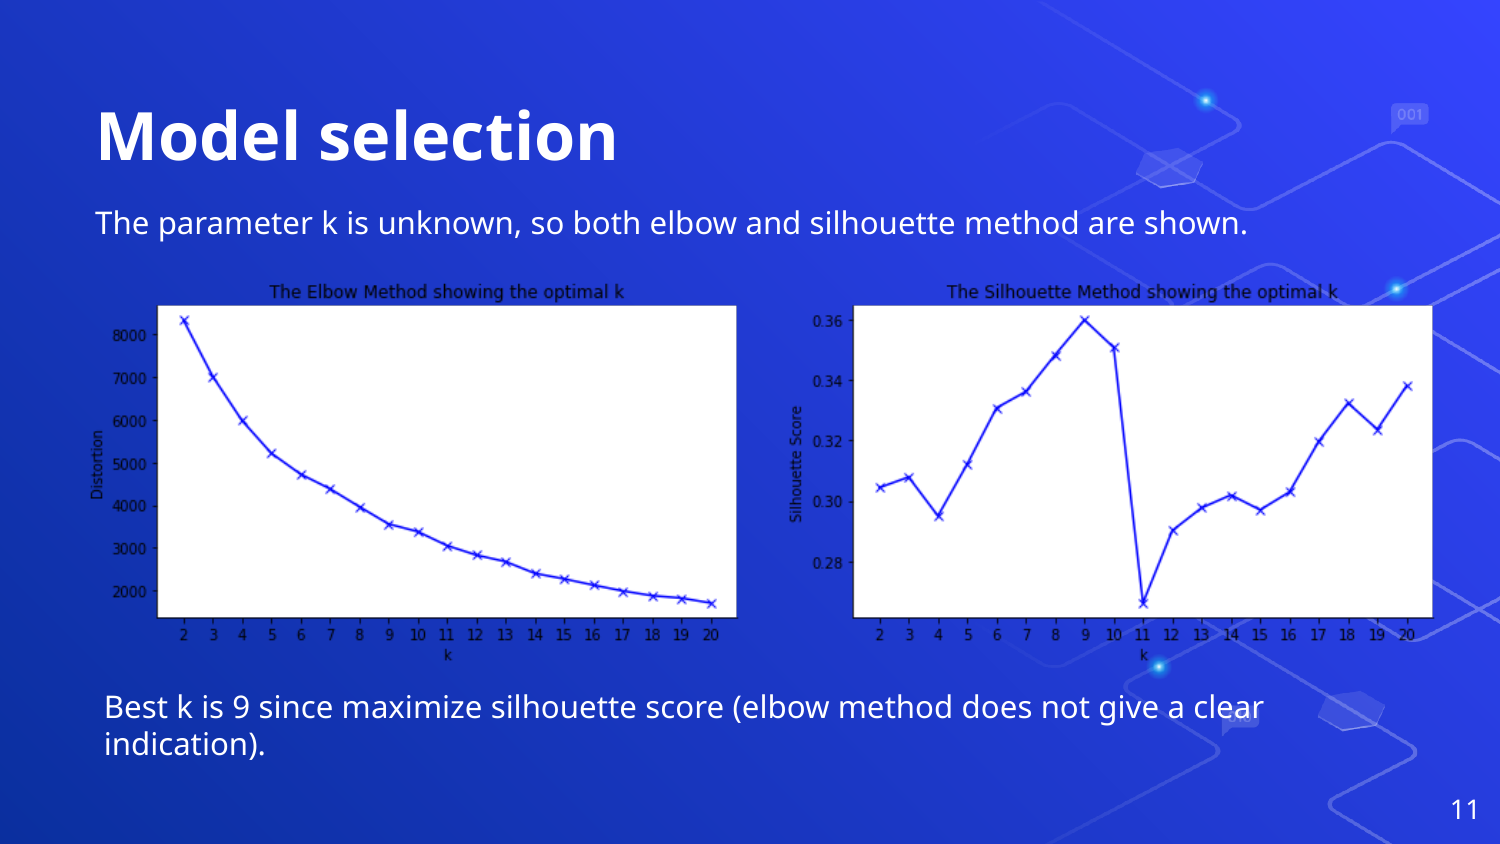

Model selection
The parameter k is unknown, so both elbow and silhouette method are shown.
Best k is 9 since maximize silhouette score (elbow method does not give a clear indication).